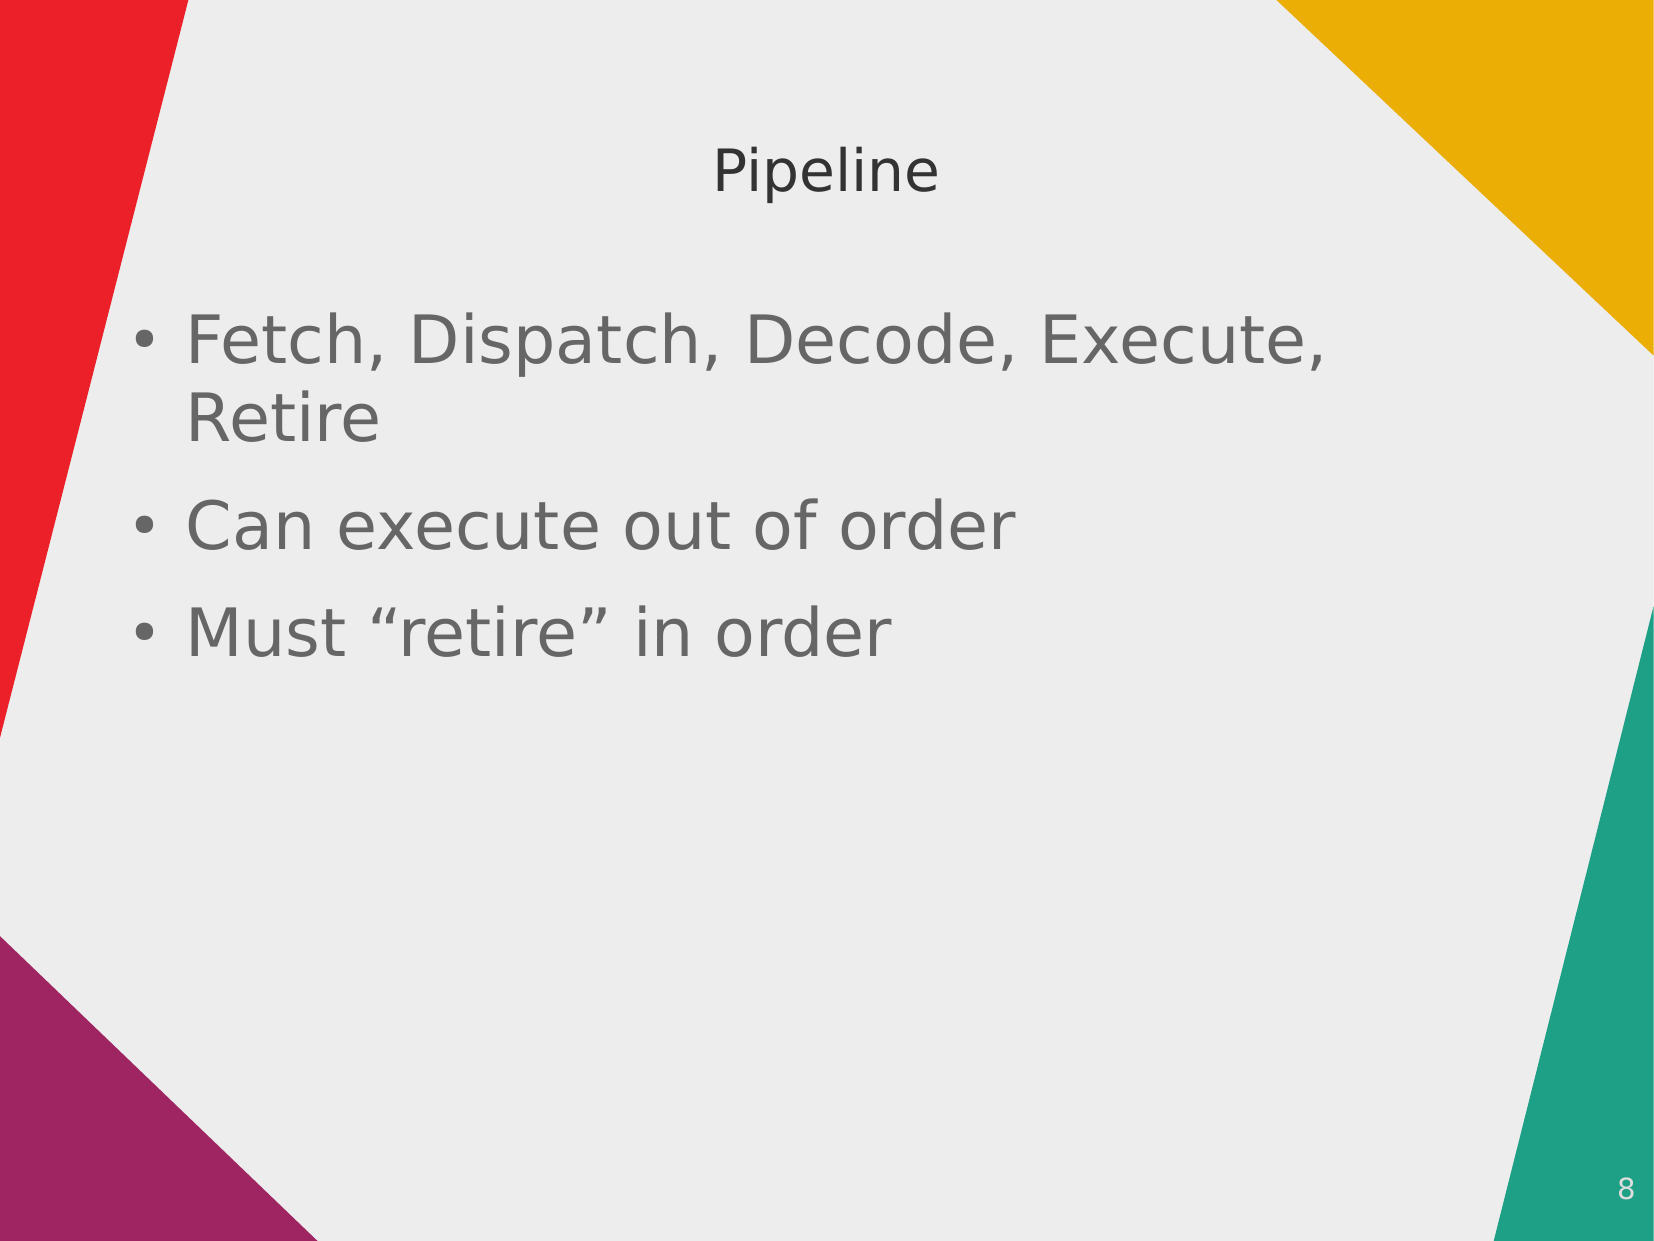

# Pipeline
Fetch, Dispatch, Decode, Execute, Retire
Can execute out of order
Must “retire” in order
8